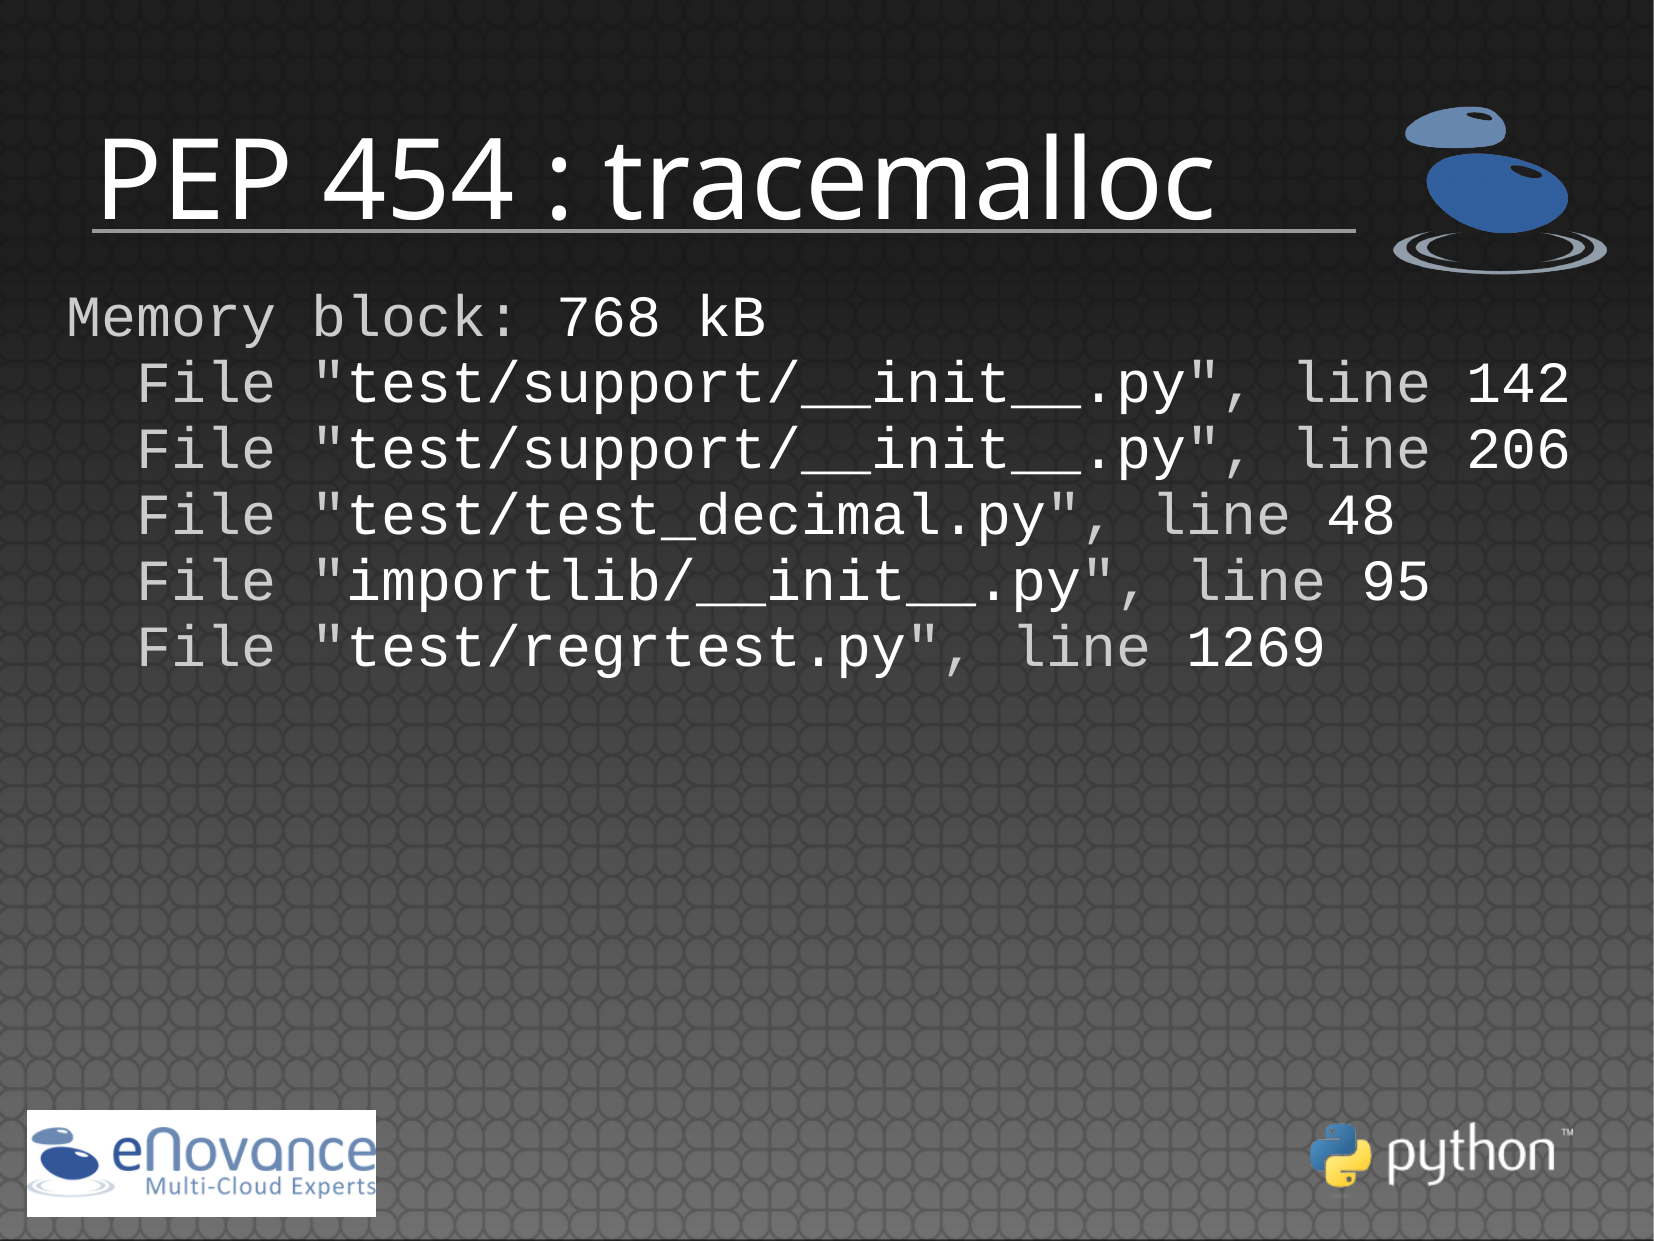

PEP 454 : tracemalloc
# Memory block: 768 kB File "test/support/__init__.py", line 142 File "test/support/__init__.py", line 206 File "test/test_decimal.py", line 48 File "importlib/__init__.py", line 95 File "test/regrtest.py", line 1269